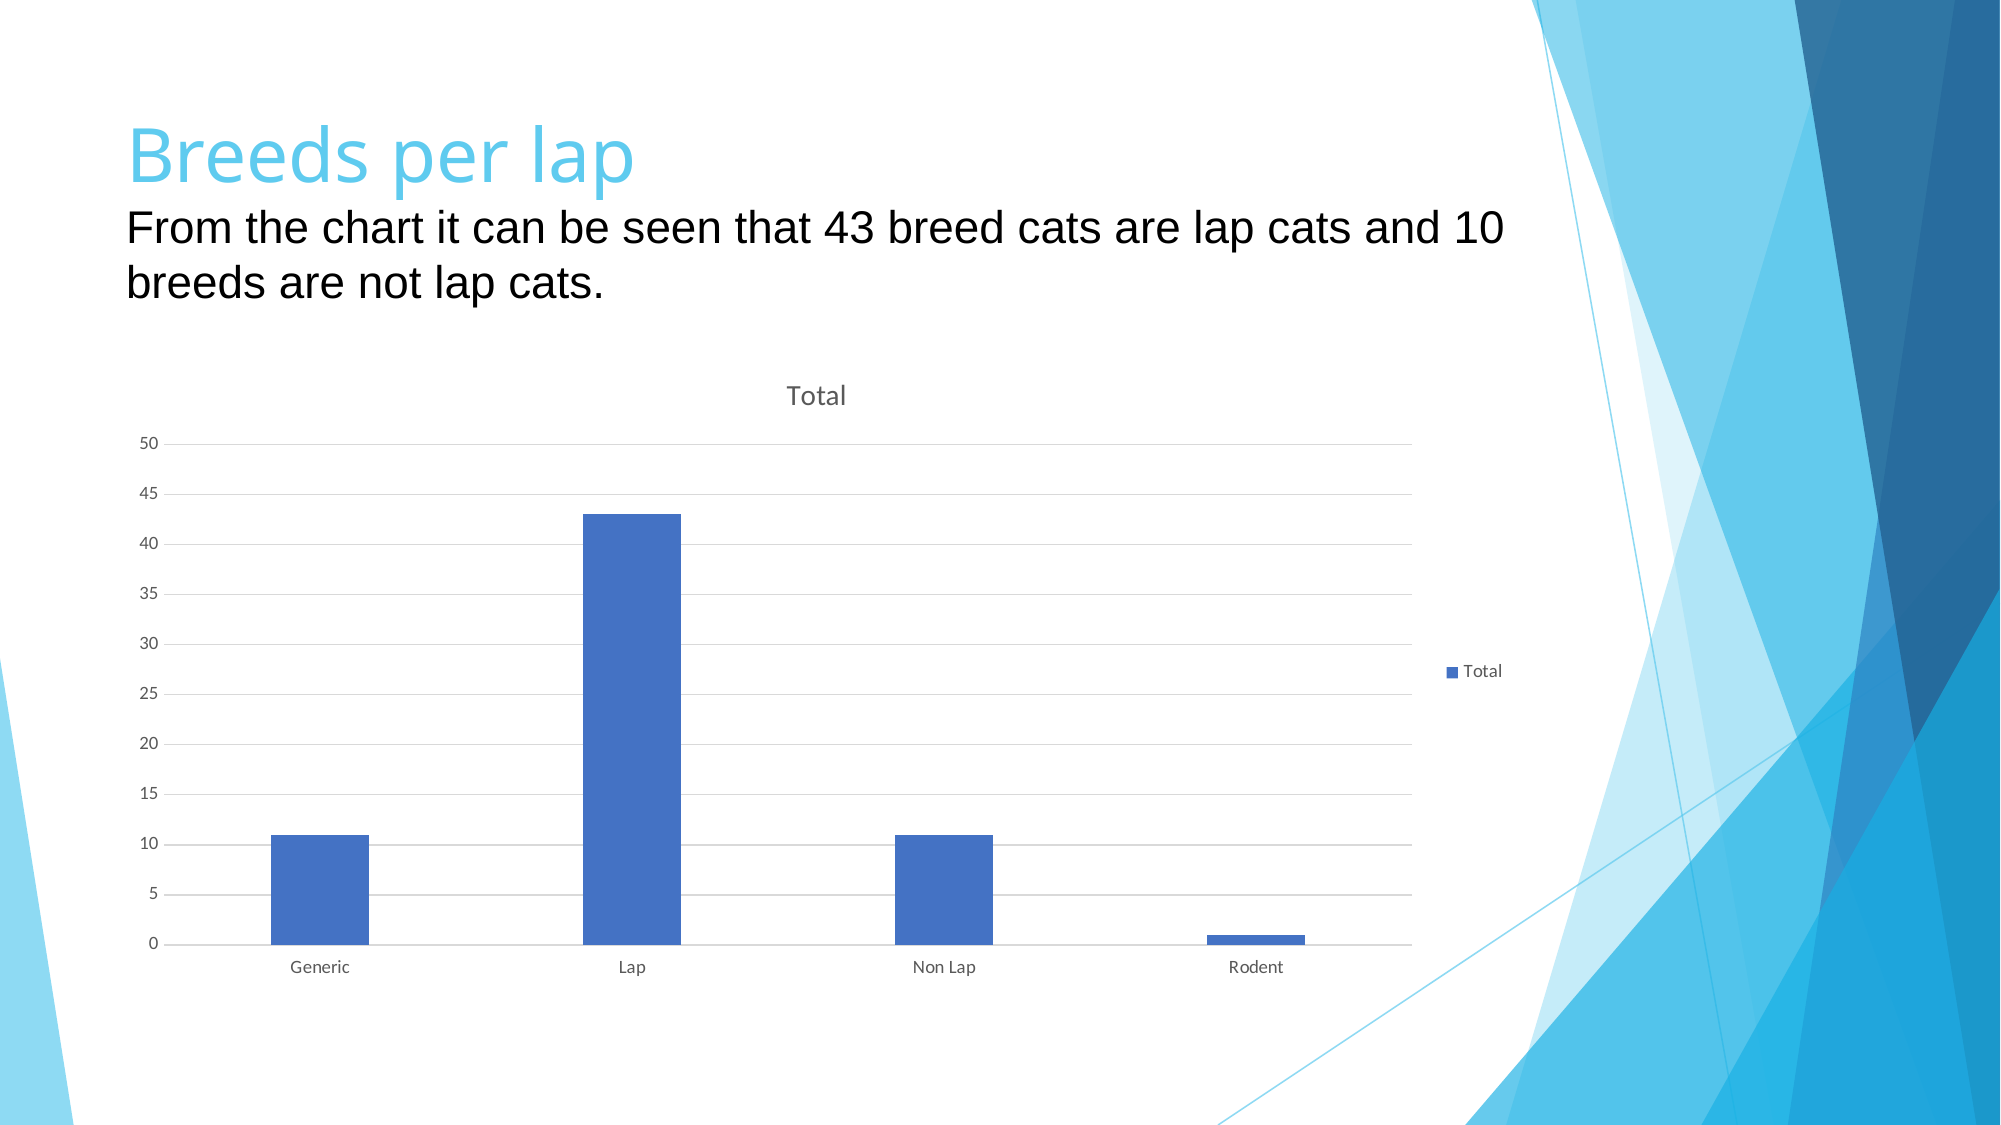

# Breeds per lap From the chart it can be seen that 43 breed cats are lap cats and 10 breeds are not lap cats.
### Chart: Total
| Category | Total |
|---|---|
| Generic | 11.0 |
| Lap | 43.0 |
| Non Lap | 11.0 |
| Rodent | 1.0 |